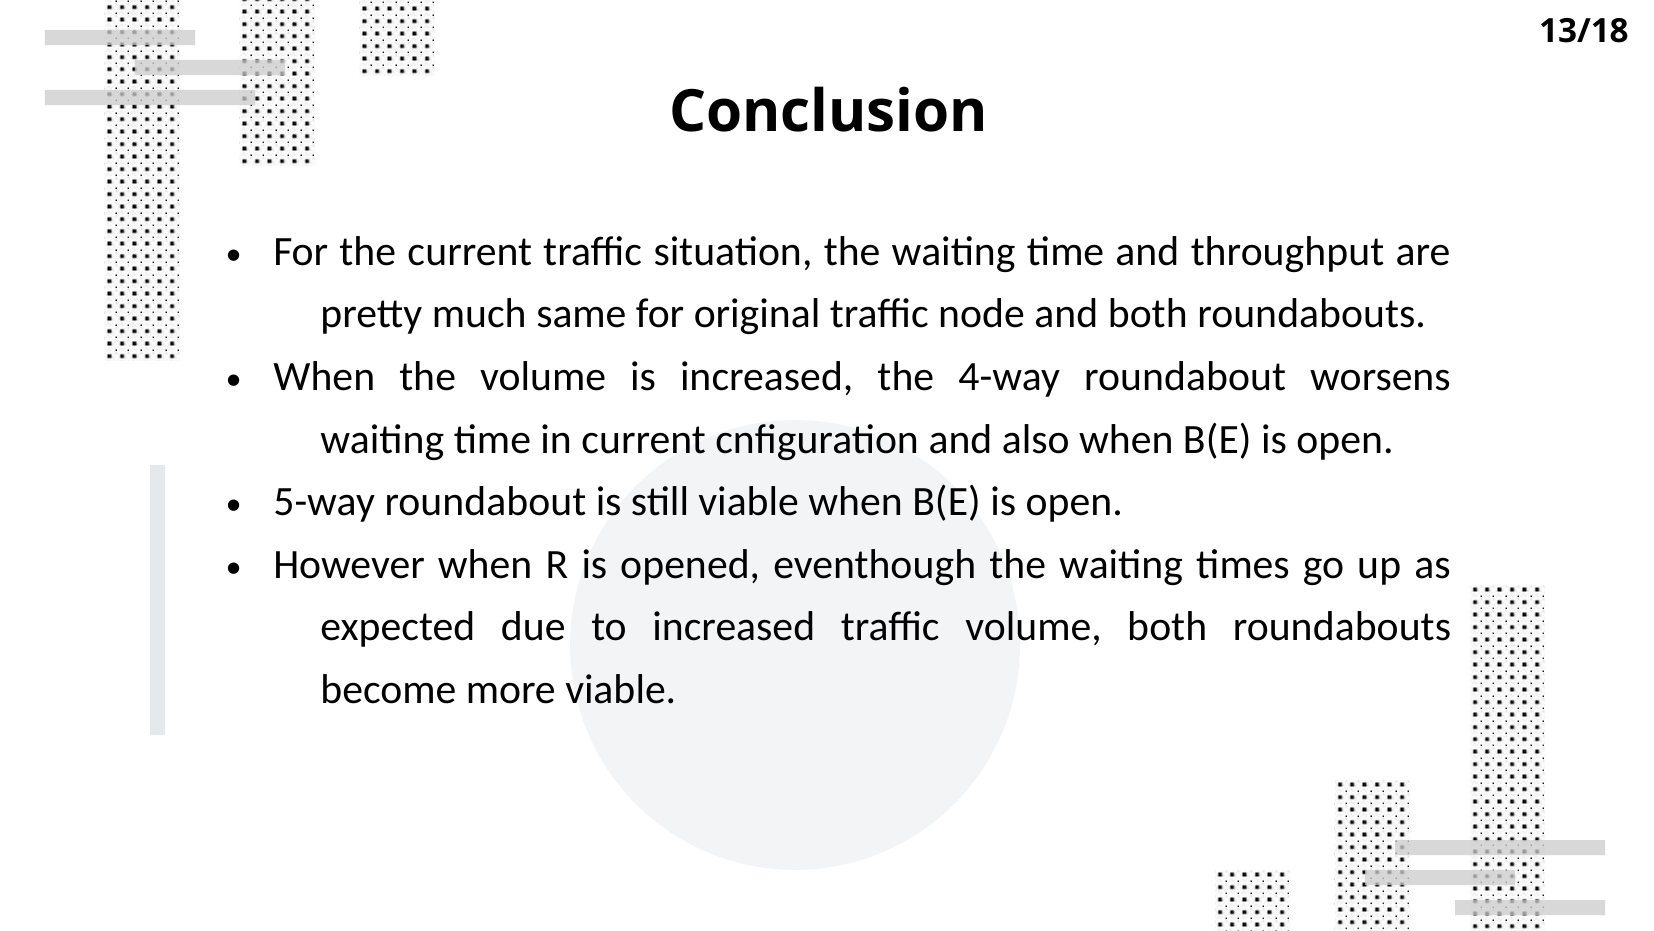

13/18
Conclusion
For the current traffic situation, the waiting time and throughput are pretty much same for original traffic node and both roundabouts.
When the volume is increased, the 4-way roundabout worsens waiting time in current cnfiguration and also when B(E) is open.
5-way roundabout is still viable when B(E) is open.
However when R is opened, eventhough the waiting times go up as expected due to increased traffic volume, both roundabouts become more viable.